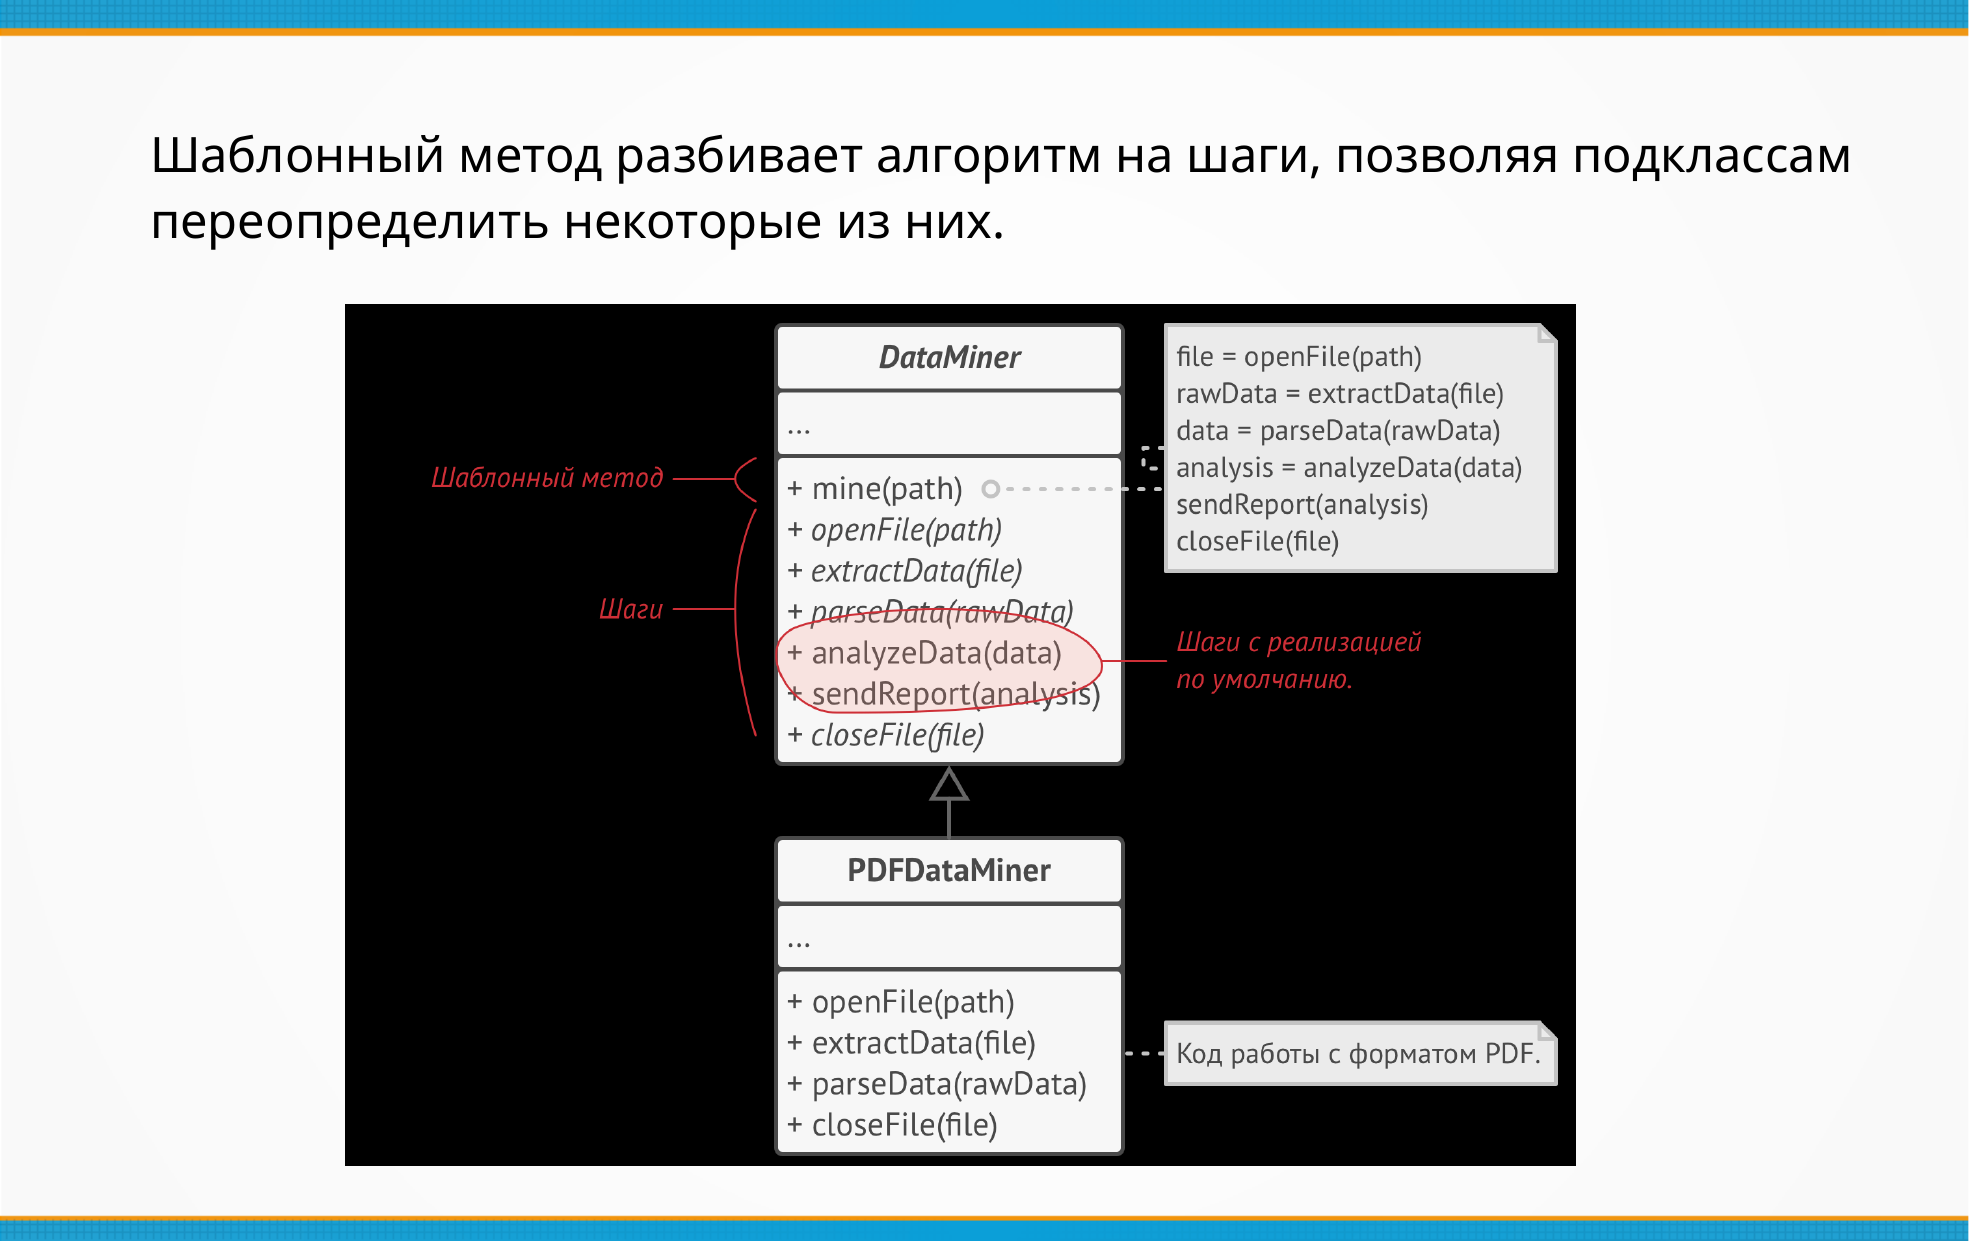

# Шаблонный метод разбивает алгоритм на шаги, позволяя подклассам переопределить некоторые из них.